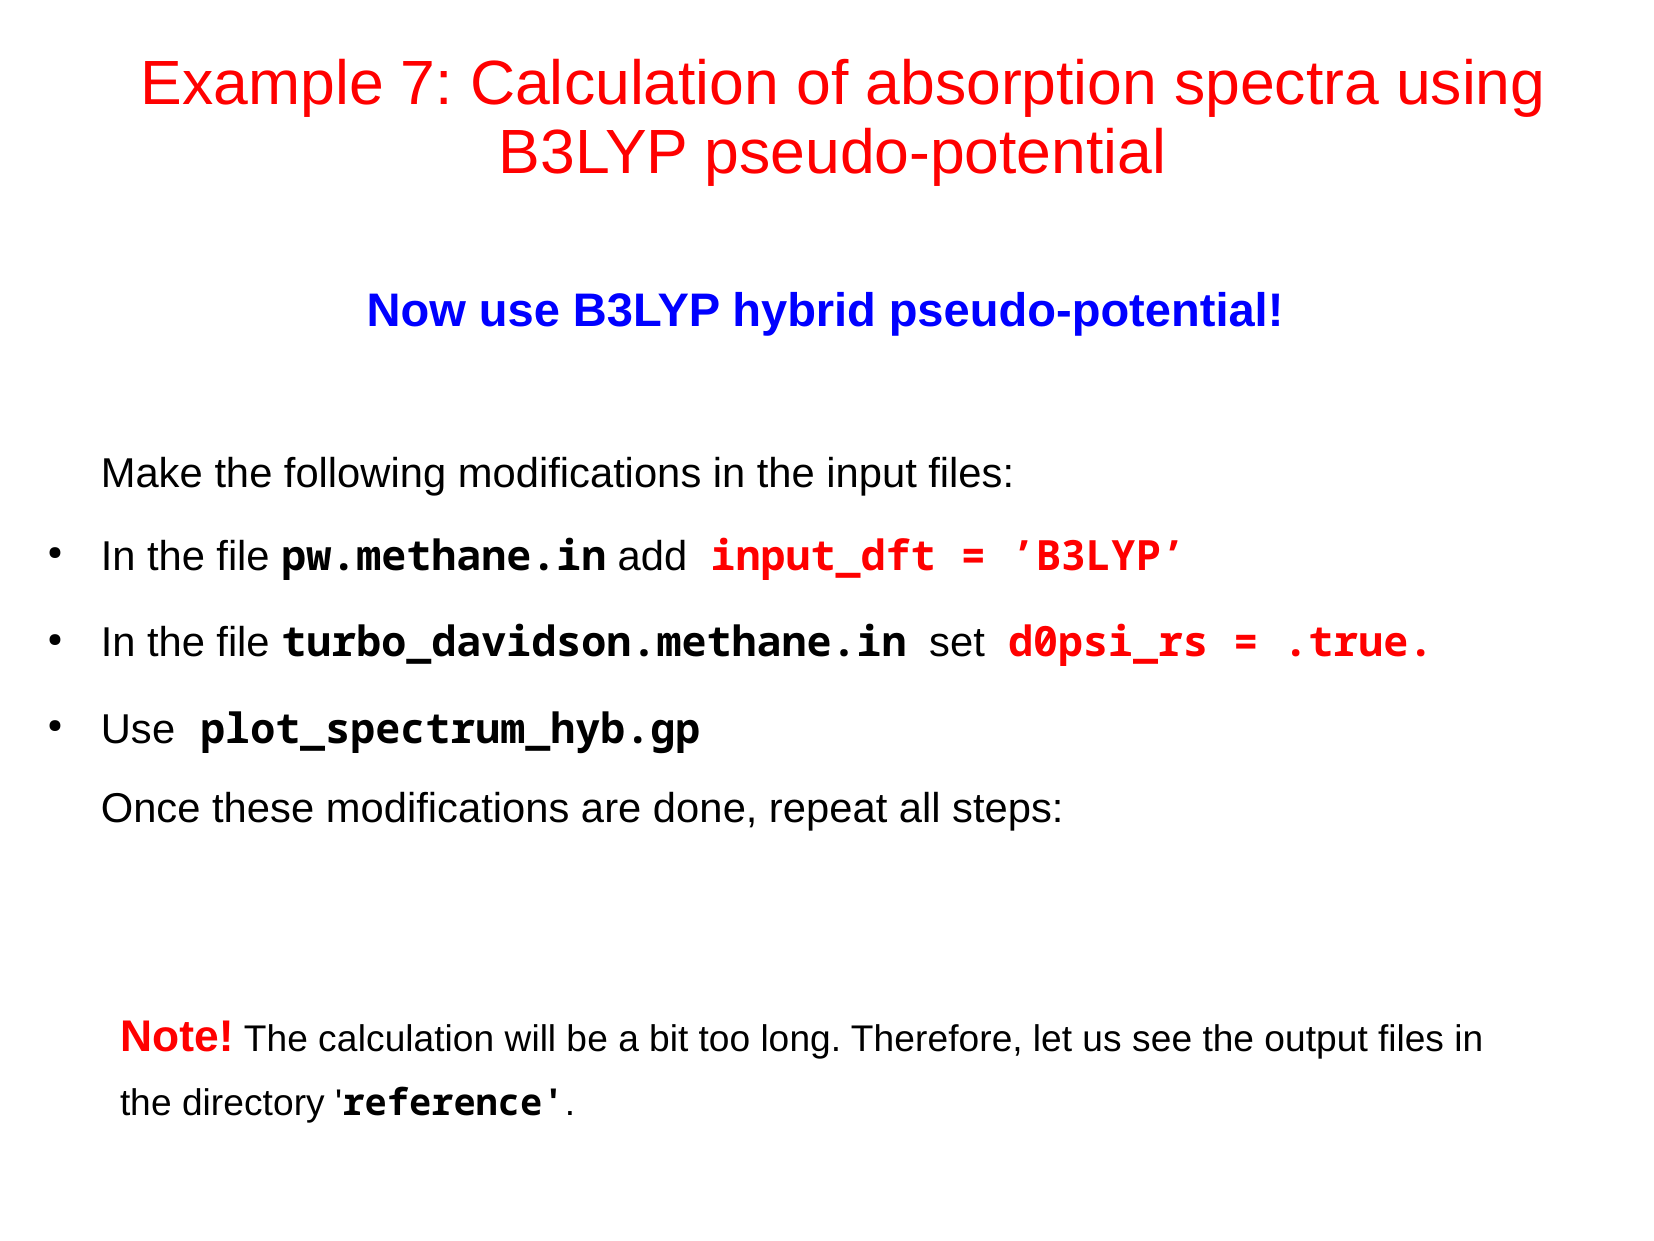

Example 7: Calculation of absorption spectra using B3LYP pseudo-potential
# Now use B3LYP hybrid pseudo-potential!
Make the following modifications in the input files:
In the file pw.methane.in add input_dft = ’B3LYP’
In the file turbo_davidson.methane.in set d0psi_rs = .true.
Use plot_spectrum_hyb.gp
Once these modifications are done, repeat all steps:
Note! The calculation will be a bit too long. Therefore, let us see the output files in the directory 'reference'.